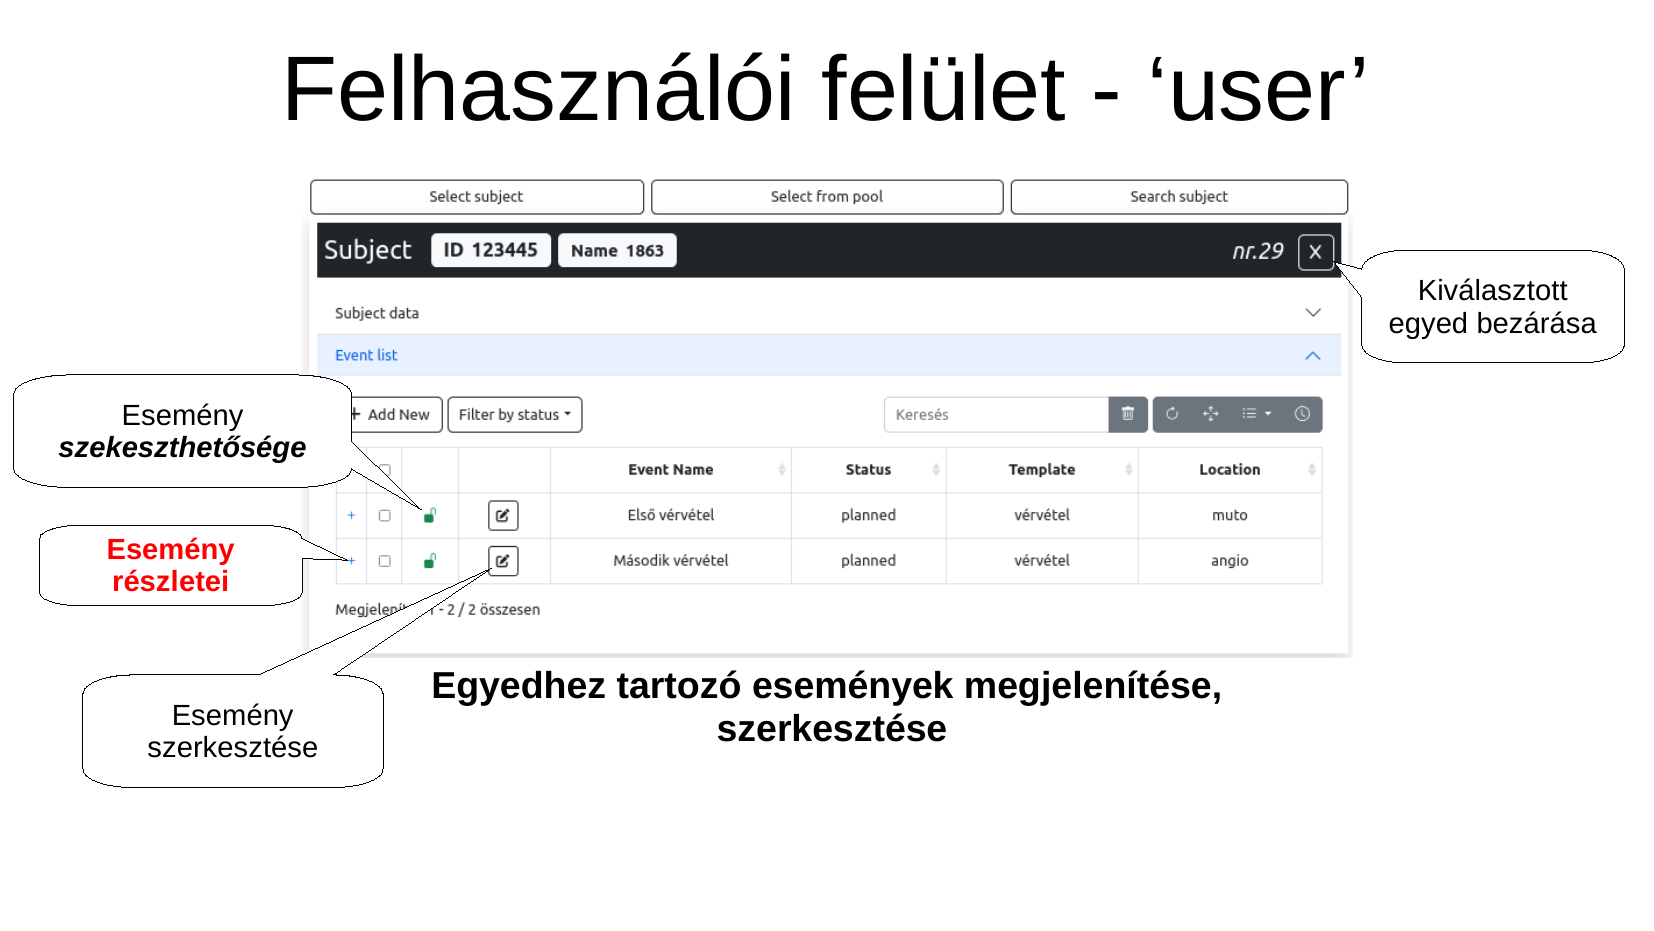

# Felhasználói felület - ‘user’
Egyedhez tartozó események megjelenítése,
 szerkesztése
Kiválasztott egyed bezárása
Esemény szekeszthetősége
Esemény részletei
Esemény szerkesztése